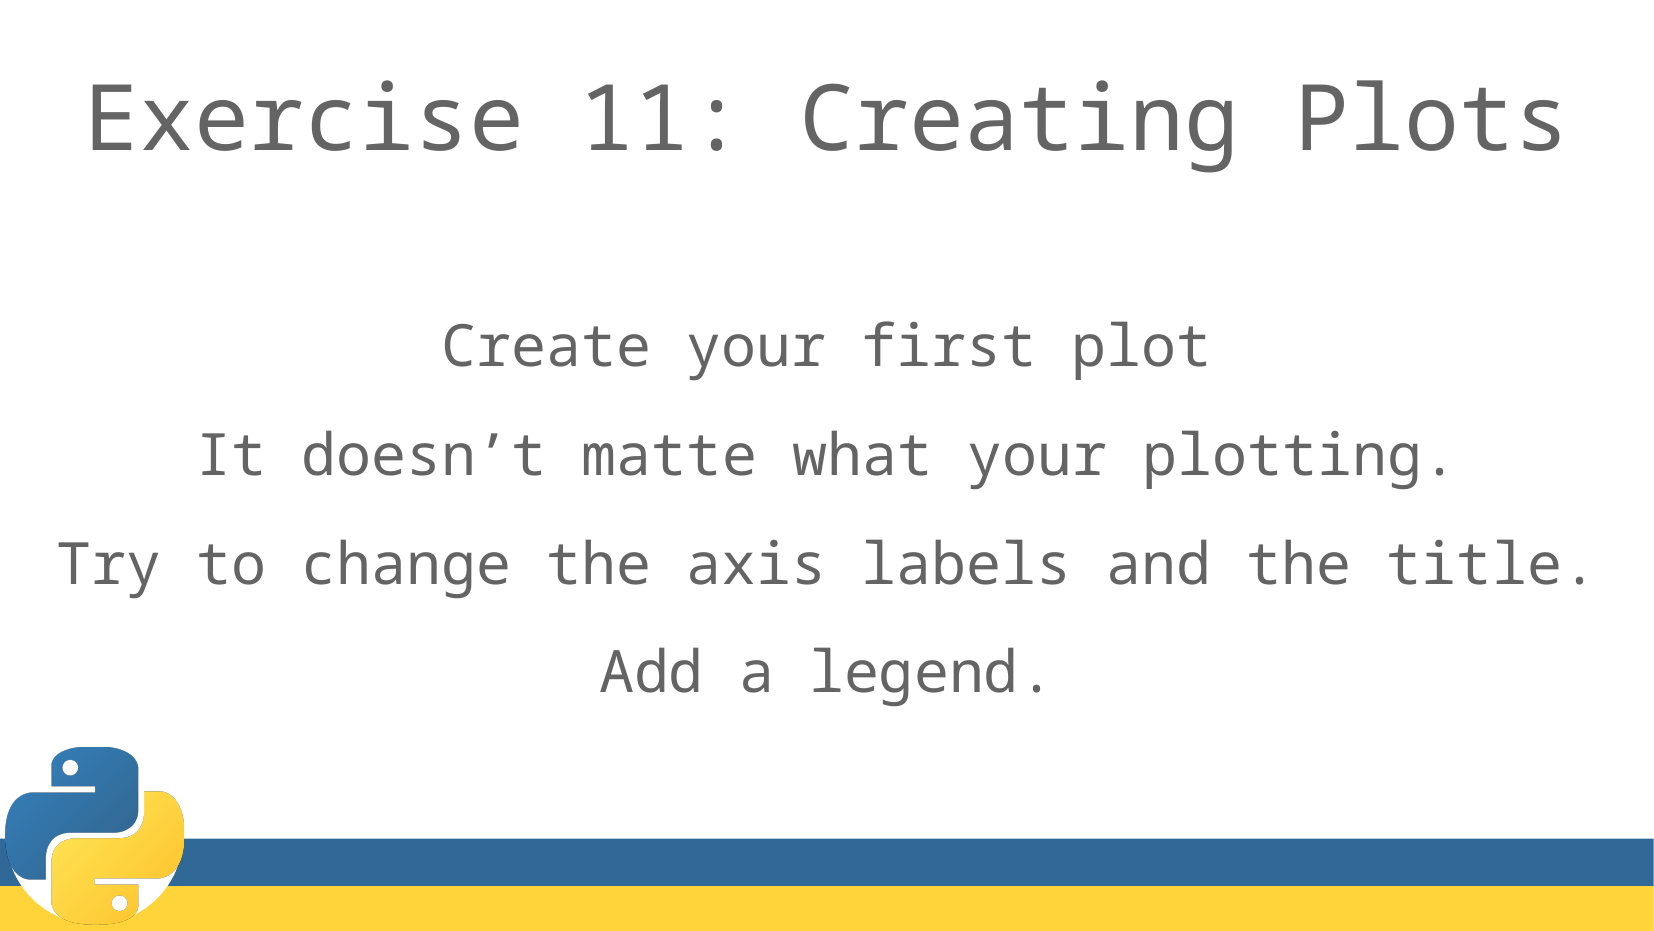

# Exercise 11: Creating Plots
Create your first plot
It doesn’t matte what your plotting.
Try to change the axis labels and the title.
Add a legend.